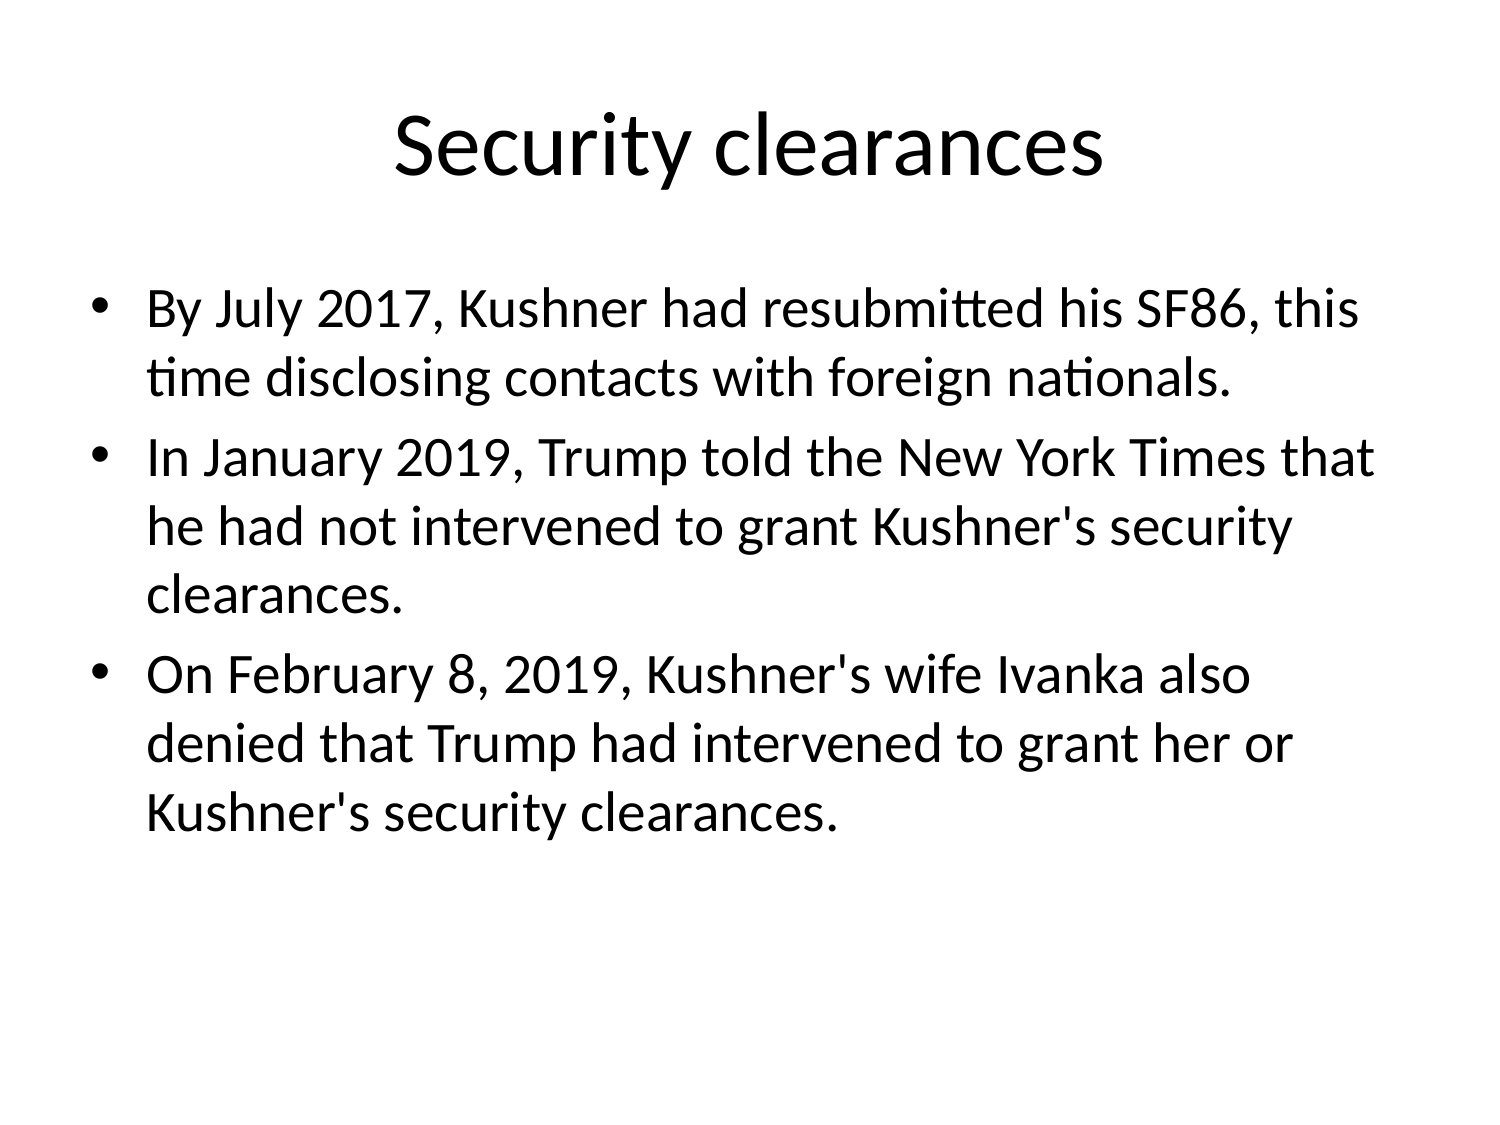

# Security clearances
By July 2017, Kushner had resubmitted his SF86, this time disclosing contacts with foreign nationals.
In January 2019, Trump told the New York Times that he had not intervened to grant Kushner's security clearances.
On February 8, 2019, Kushner's wife Ivanka also denied that Trump had intervened to grant her or Kushner's security clearances.